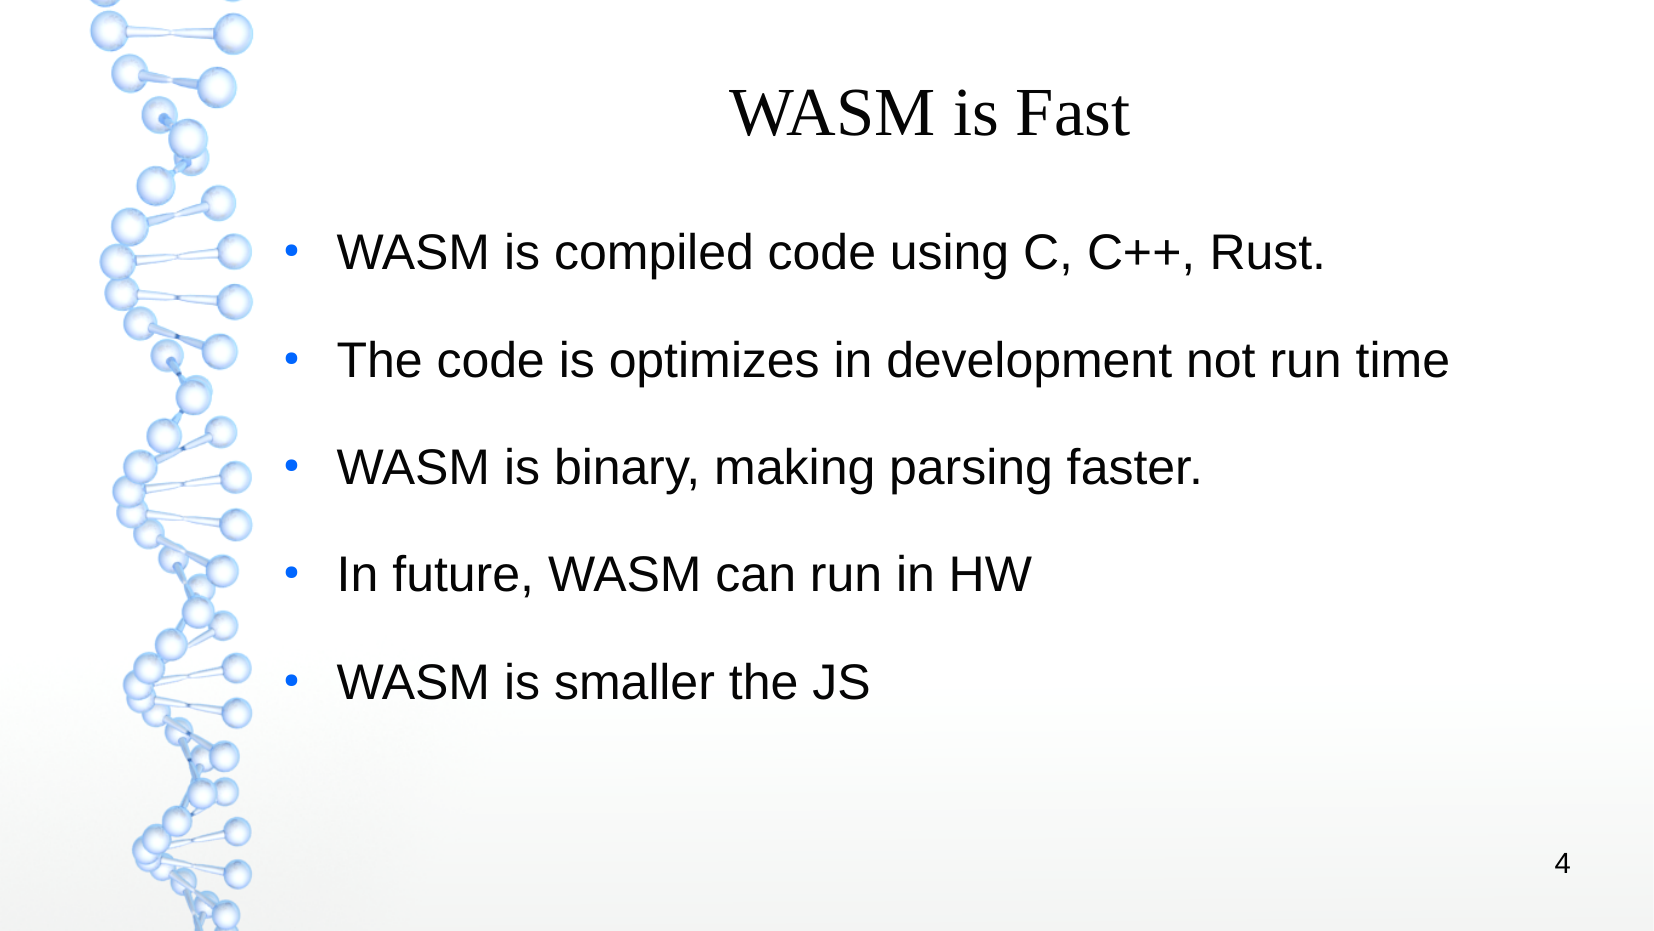

# WASM is Fast
WASM is compiled code using C, C++, Rust.
The code is optimizes in development not run time
WASM is binary, making parsing faster.
In future, WASM can run in HW
WASM is smaller the JS
4